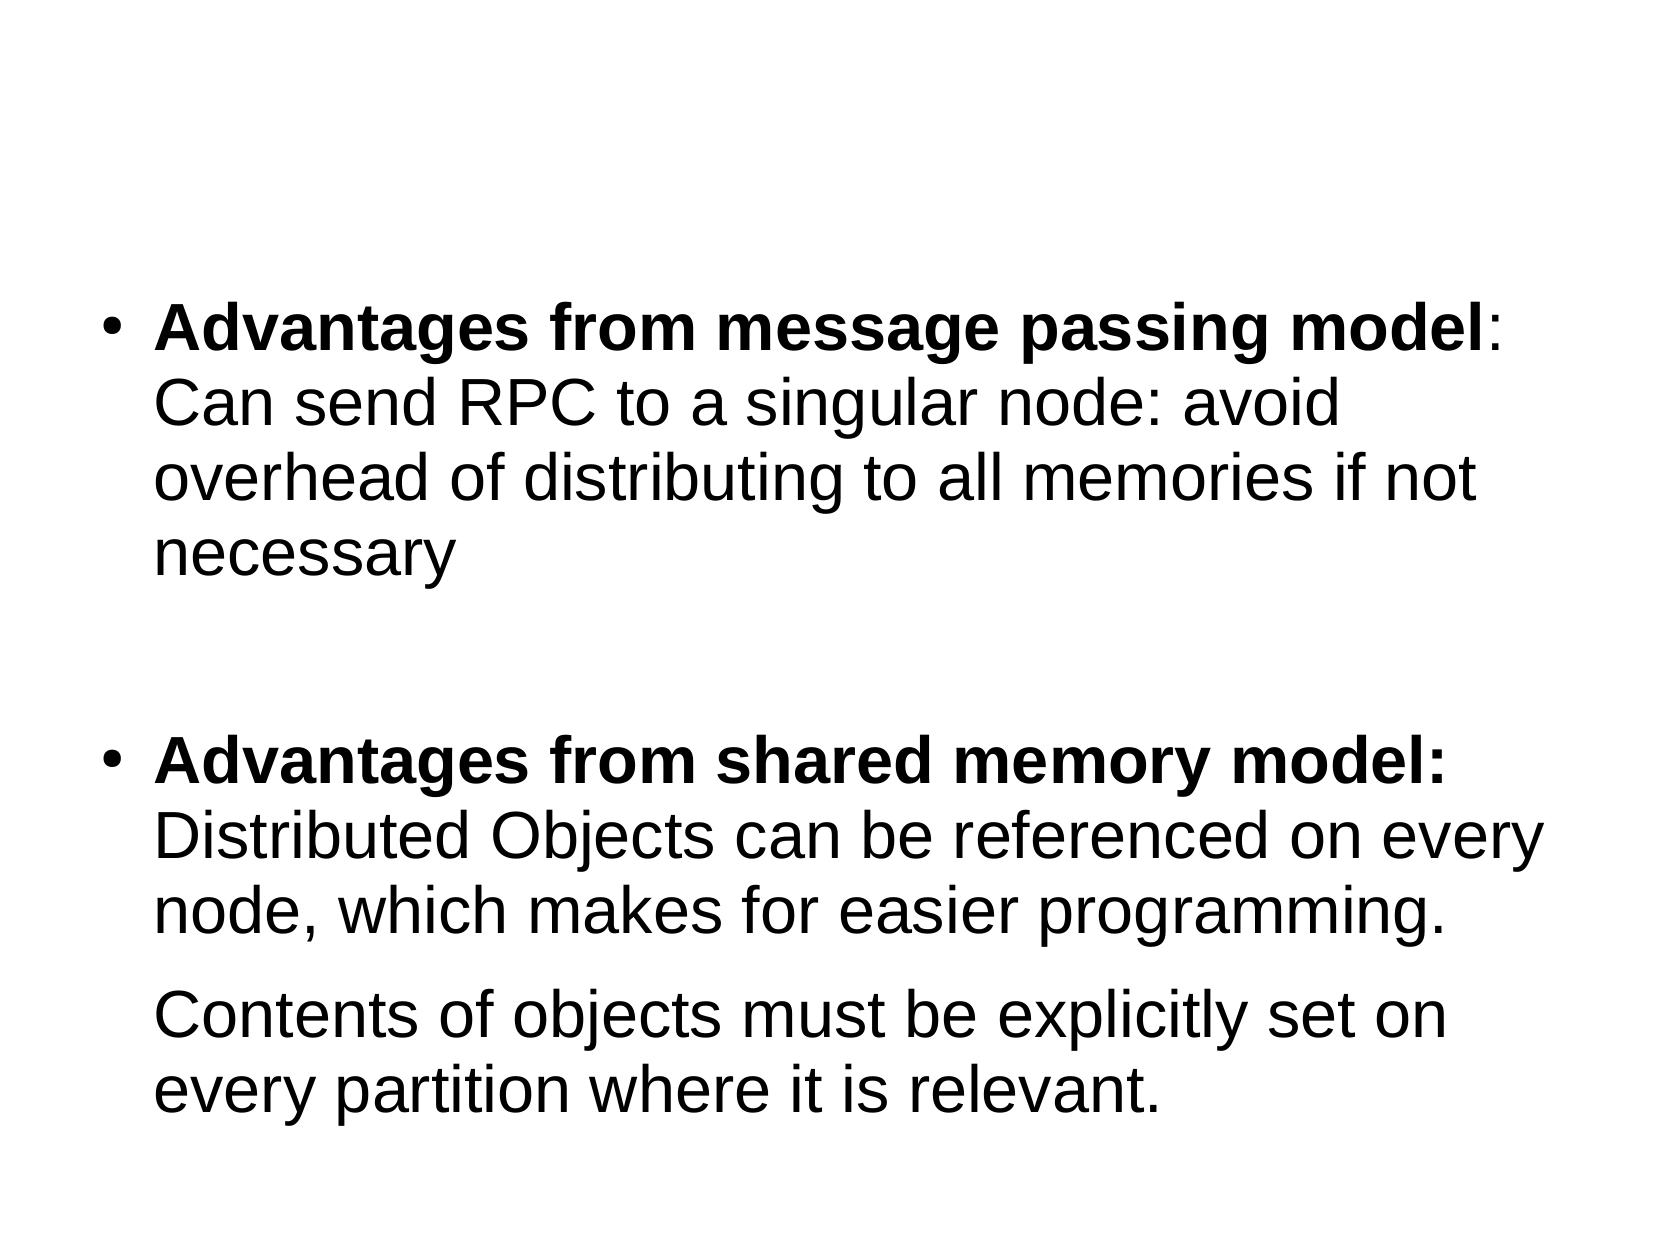

#
Advantages from message passing model: Can send RPC to a singular node: avoid overhead of distributing to all memories if not necessary
Advantages from shared memory model: Distributed Objects can be referenced on every node, which makes for easier programming.
Contents of objects must be explicitly set on every partition where it is relevant.